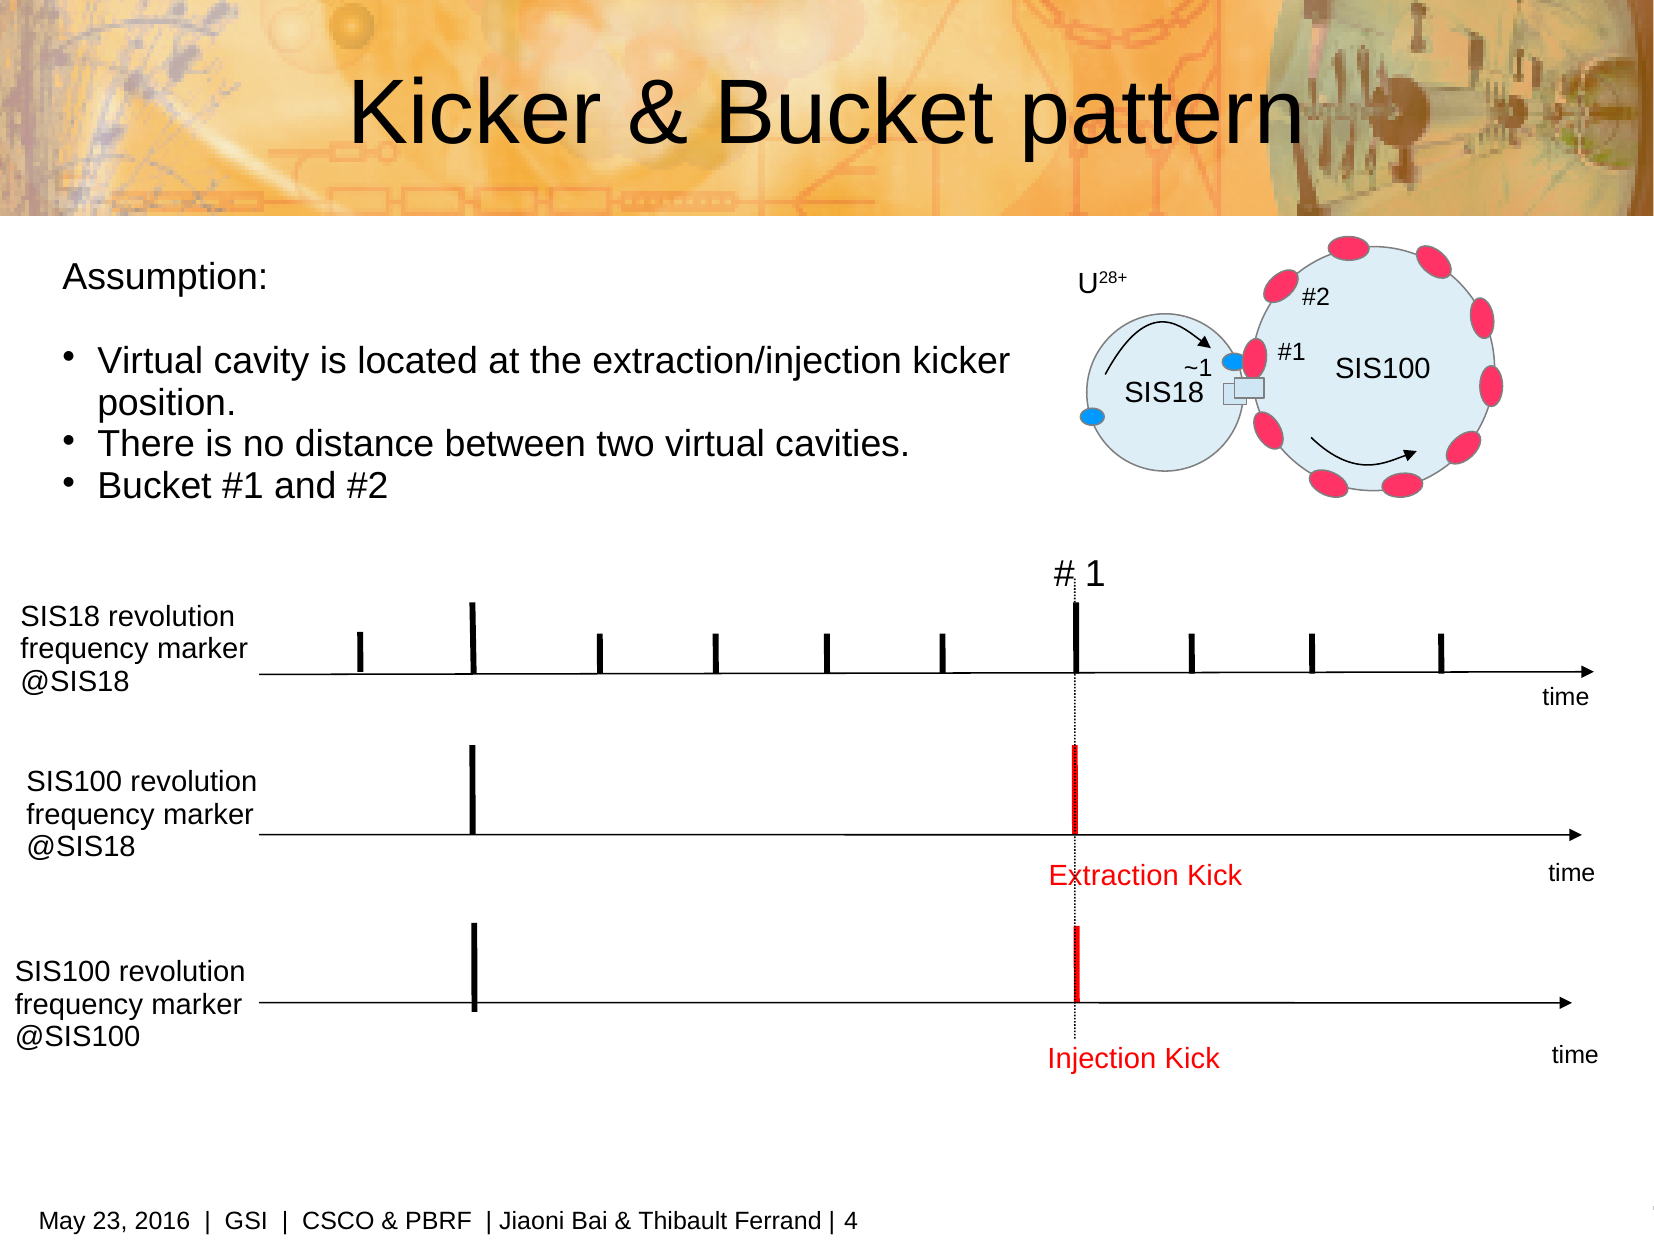

# Kicker & Bucket pattern
 SIS100
#1
Assumption:
Virtual cavity is located at the extraction/injection kicker position.
There is no distance between two virtual cavities.
Bucket #1 and #2
U28+
#2
SIS18
~1
# 1
SIS18 revolution
frequency marker @SIS18
time
SIS100 revolution frequency marker @SIS18
Extraction Kick
time
SIS100 revolution frequency marker @SIS100
time
Injection Kick
4
May 23, 2016 | GSI | CSCO & PBRF | Jiaoni Bai & Thibault Ferrand | 2